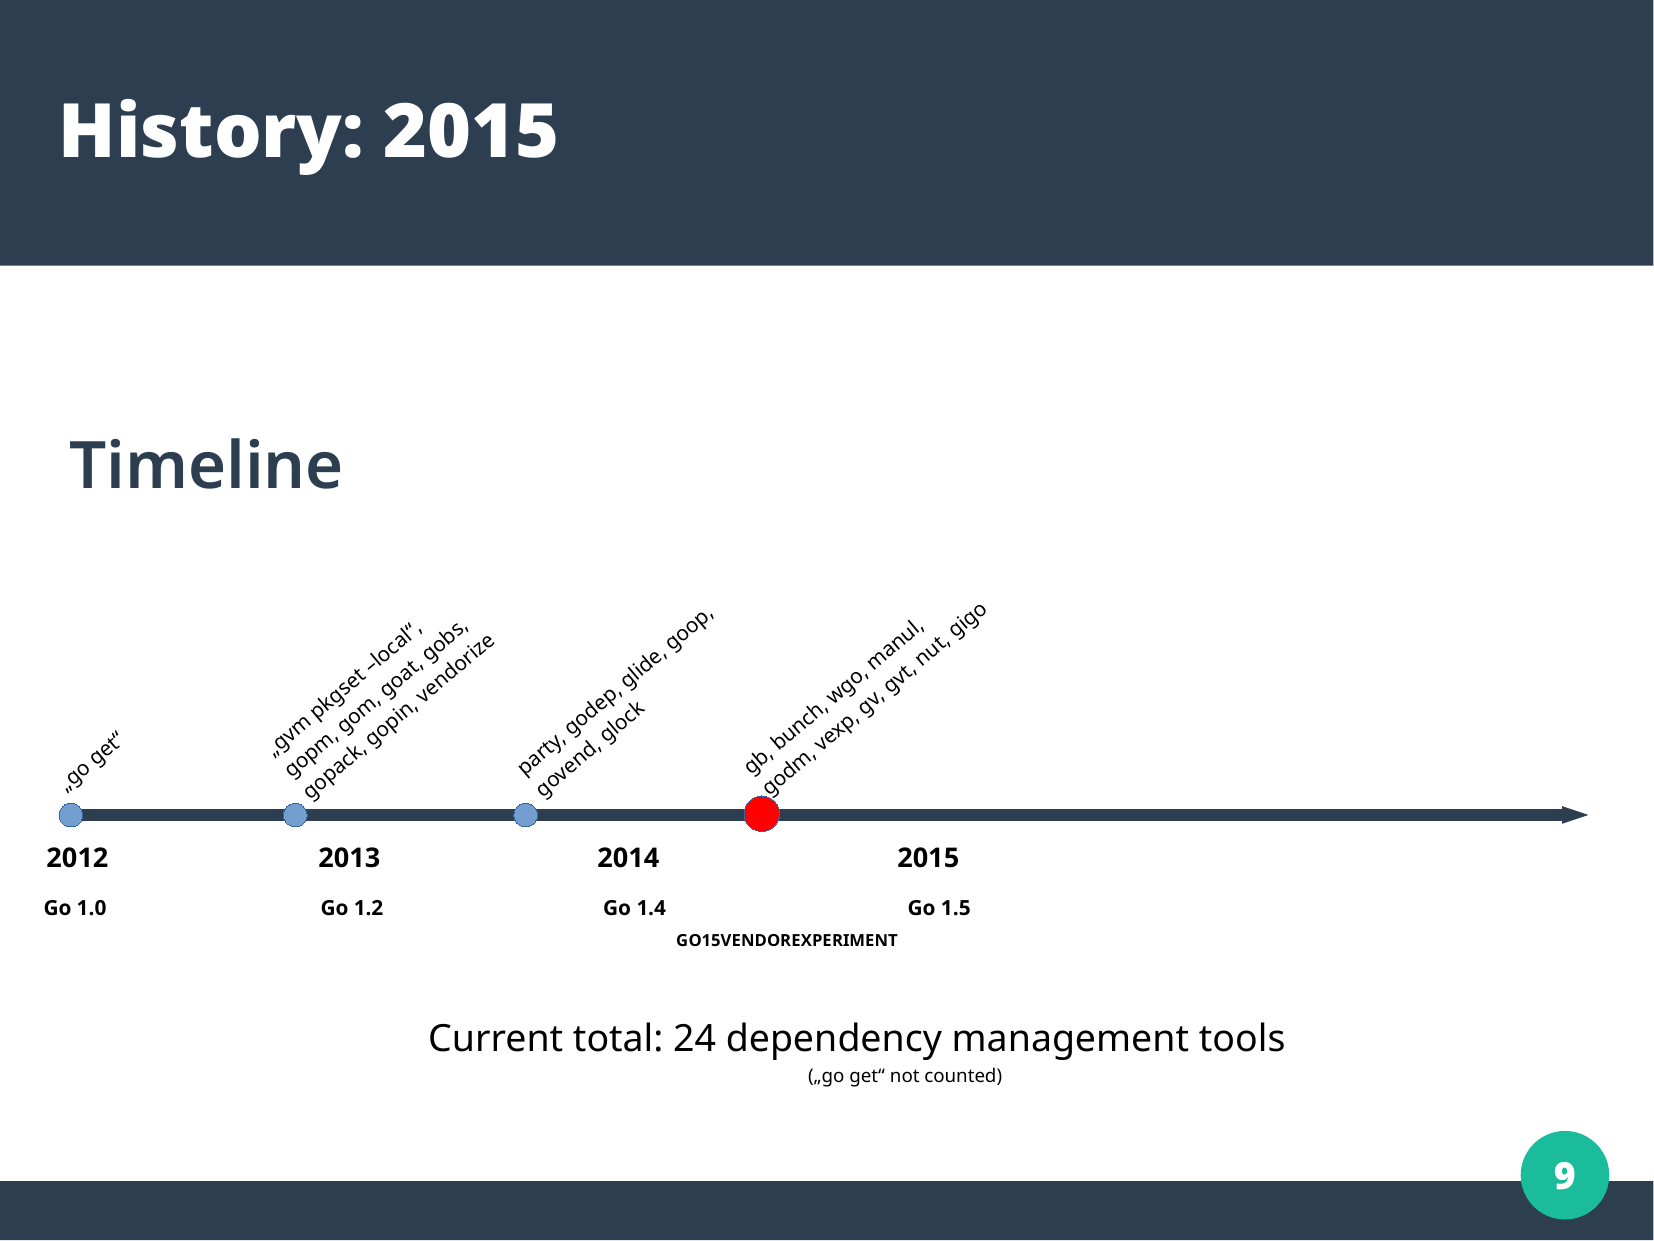

# History: 2015
Timeline
„gvm pkgset –local“,
gopm, gom, goat, gobs,
gopack, gopin, vendorize
gb, bunch, wgo, manul,
godm, vexp, gv, gvt, nut, gigo
party, godep, glide, goop,
govend, glock
„go get“
 2012 2013 2014 2015
 Go 1.0 Go 1.2 Go 1.4 Go 1.5
GO15VENDOREXPERIMENT
Current total: 24 dependency management tools
 („go get“ not counted)
9